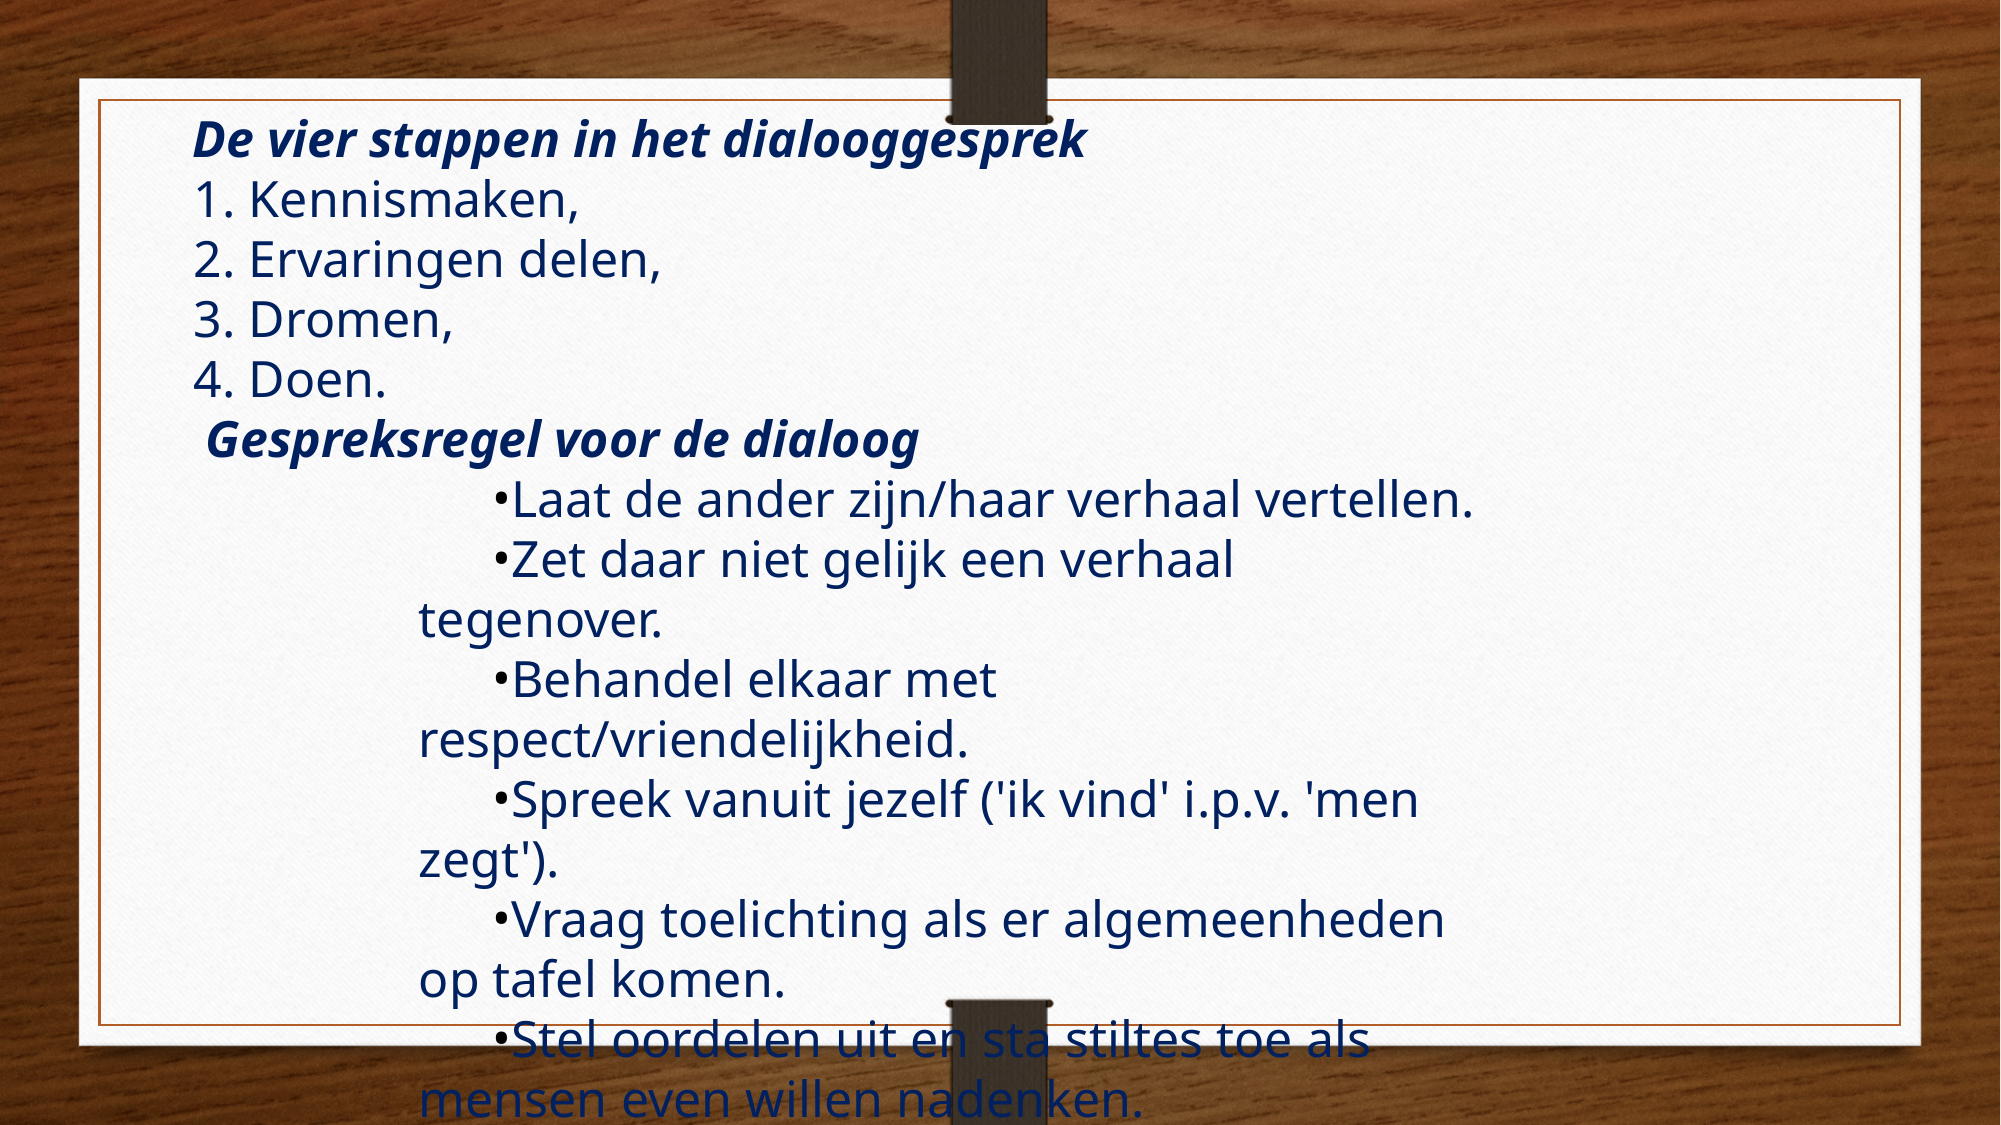

De vier stappen in het dialooggesprek
   	1. Kennismaken,
   	2. Ervaringen delen,
   	3. Dromen,
   	4. Doen.
 Gespreksregel voor de dialoog
Laat de ander zijn/haar verhaal vertellen.
Zet daar niet gelijk een verhaal tegenover.
Behandel elkaar met respect/vriendelijkheid.
Spreek vanuit jezelf ('ik vind' i.p.v. 'men zegt').
Vraag toelichting als er algemeenheden op tafel komen.
Stel oordelen uit en sta stiltes toe als mensen even willen nadenken.